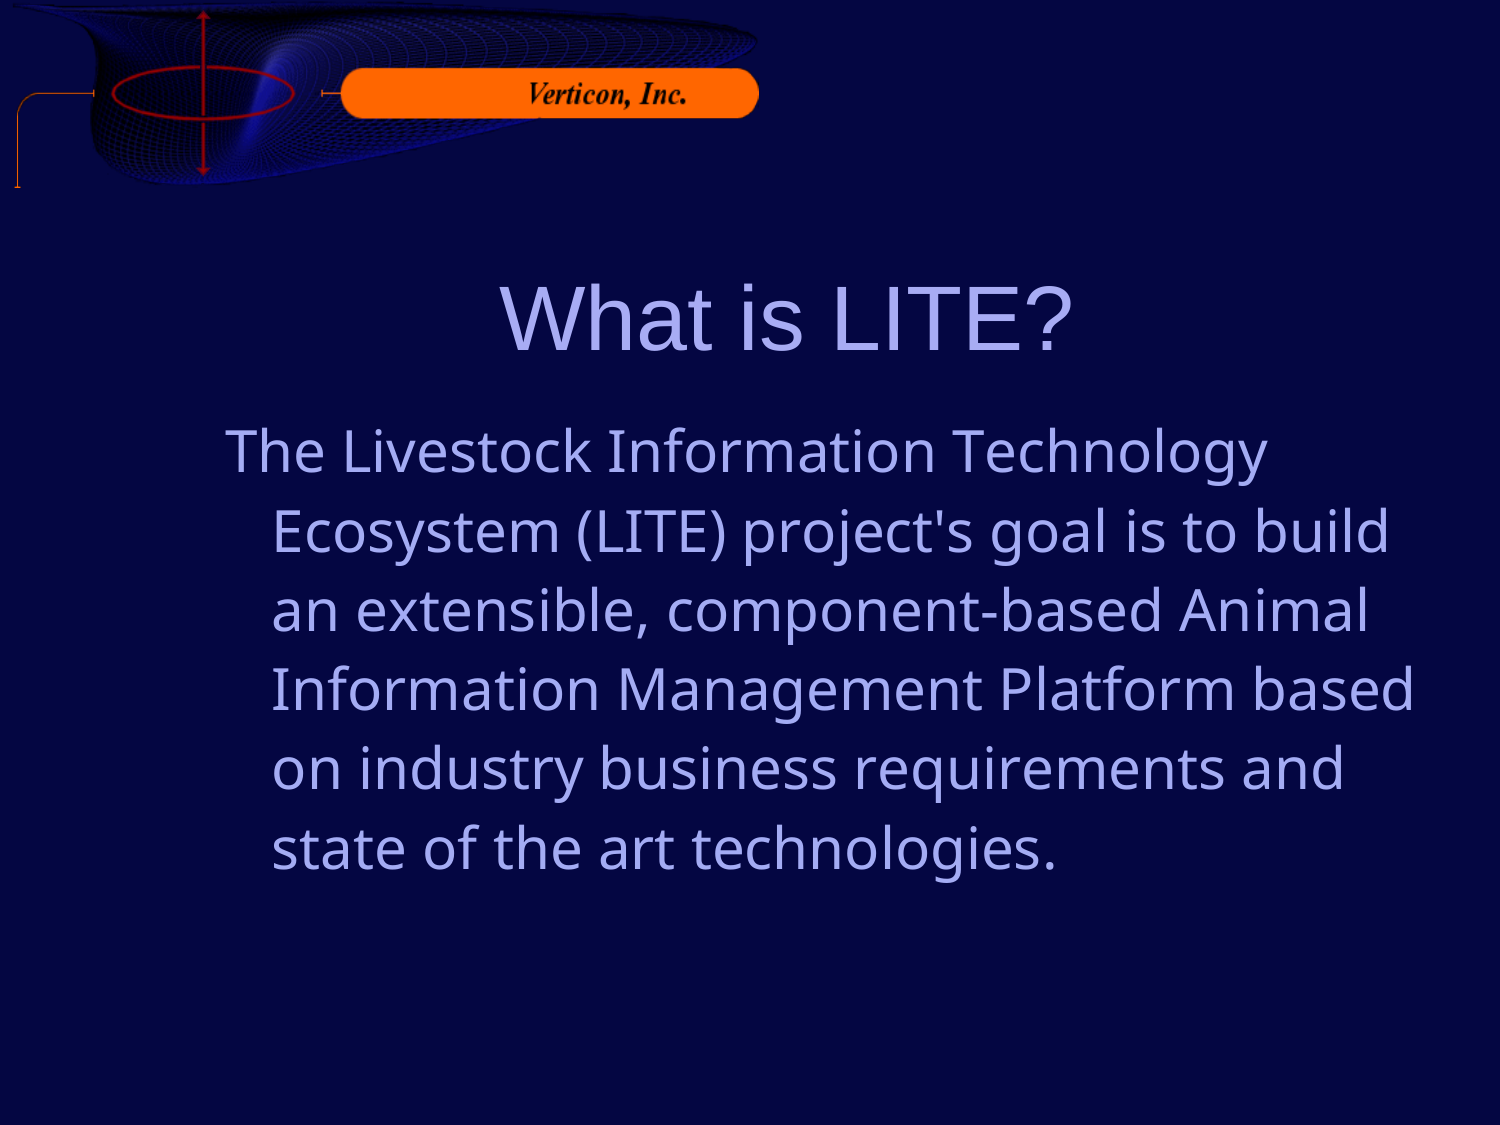

# What is LITE?
The Livestock Information Technology Ecosystem (LITE) project's goal is to build an extensible, component-based Animal Information Management Platform based on industry business requirements and state of the art technologies.